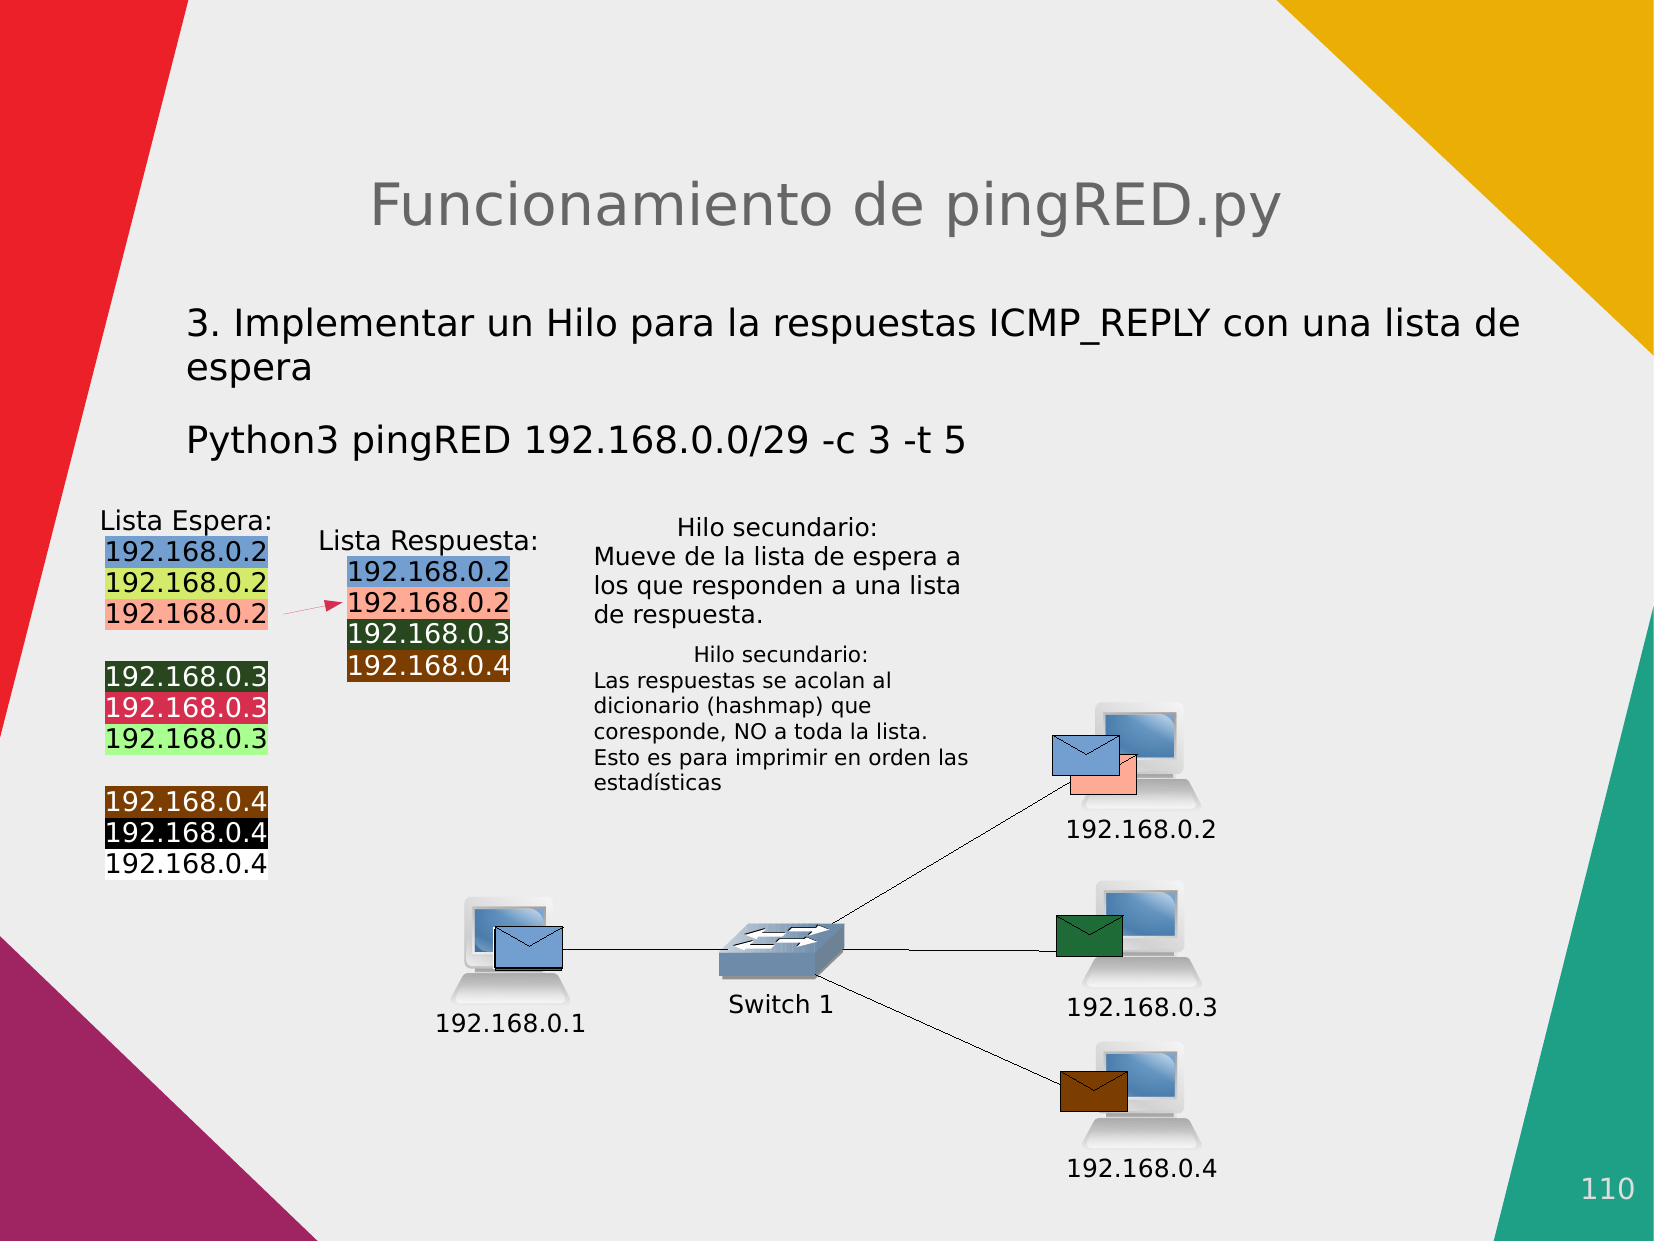

# Funcionamiento de pingRED.py
3. Implementar un Hilo para la respuestas ICMP_REPLY con una lista de espera
Python3 pingRED 192.168.0.0/29 -c 3 -t 5
Lista Espera:
192.168.0.2
192.168.0.2
192.168.0.2
192.168.0.3
192.168.0.3
192.168.0.3
192.168.0.4
192.168.0.4
192.168.0.4
Lista Respuesta:
192.168.0.2
192.168.0.2
192.168.0.3
192.168.0.4
Hilo secundario:
Mueve de la lista de espera a los que responden a una lista de respuesta.
Hilo secundario:
Las respuestas se acolan al dicionario (hashmap) que coresponde, NO a toda la lista. Esto es para imprimir en orden las estadísticas
192.168.0.2
192.168.0.3
192.168.0.1
Switch 1
192.168.0.4
110